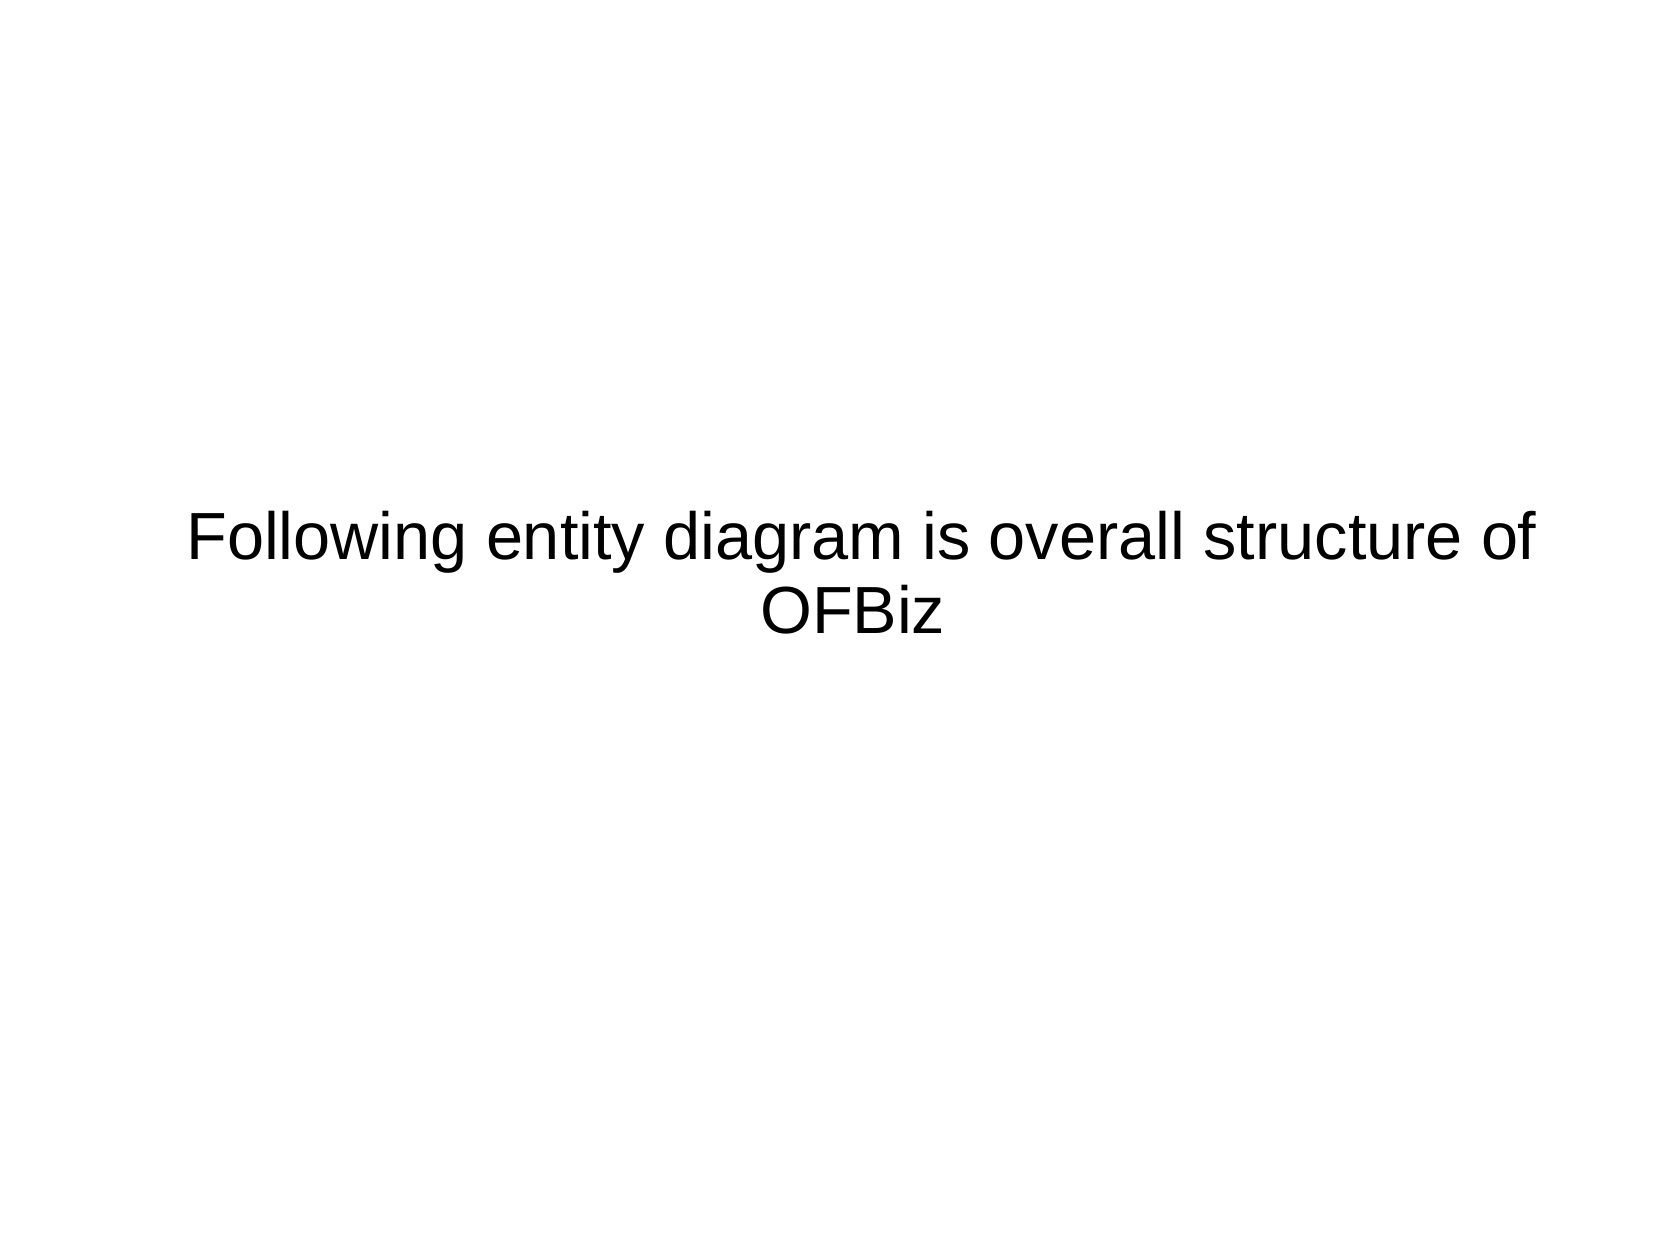

# Following entity diagram is overall structure of OFBiz